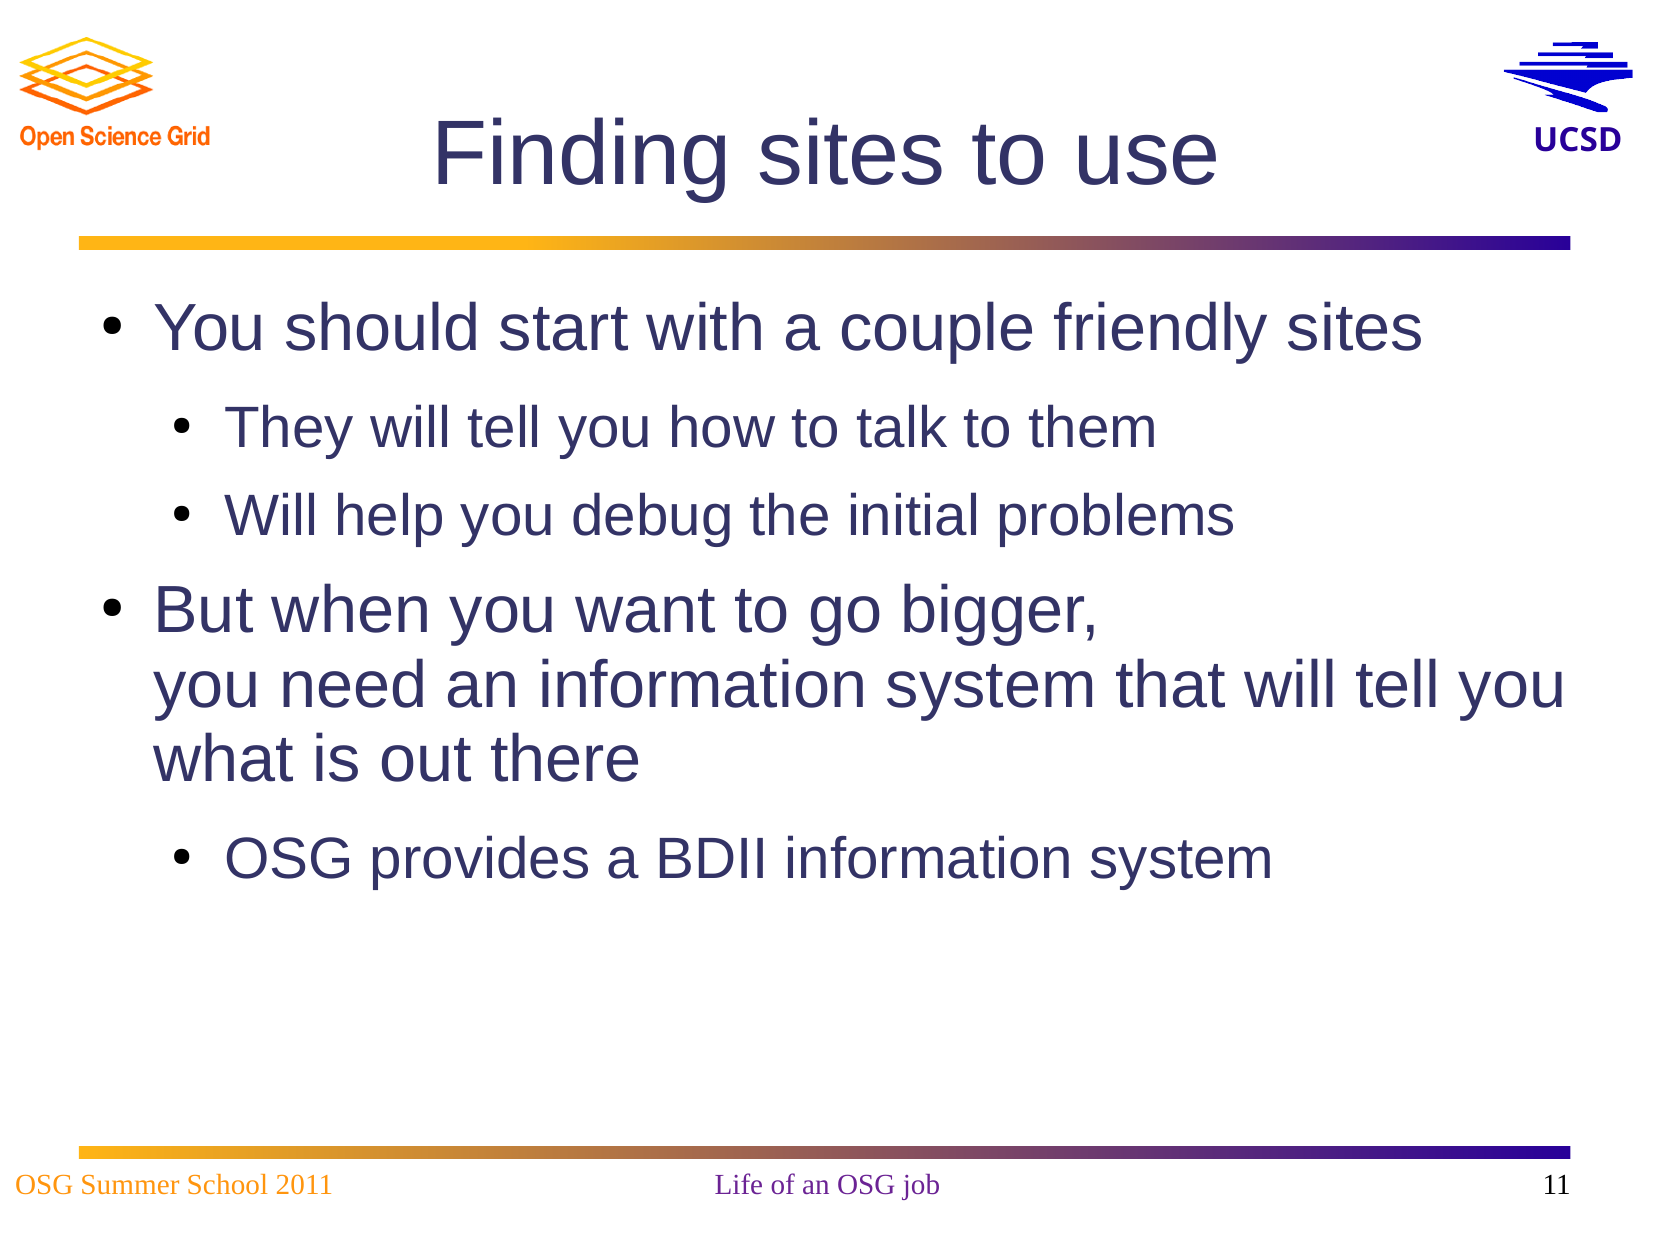

# Finding sites to use
You should start with a couple friendly sites
They will tell you how to talk to them
Will help you debug the initial problems
But when you want to go bigger,
you need an information system that will tell you what is out there
OSG provides a BDII information system
OSG Summer School 2011
Life of an OSG job
11